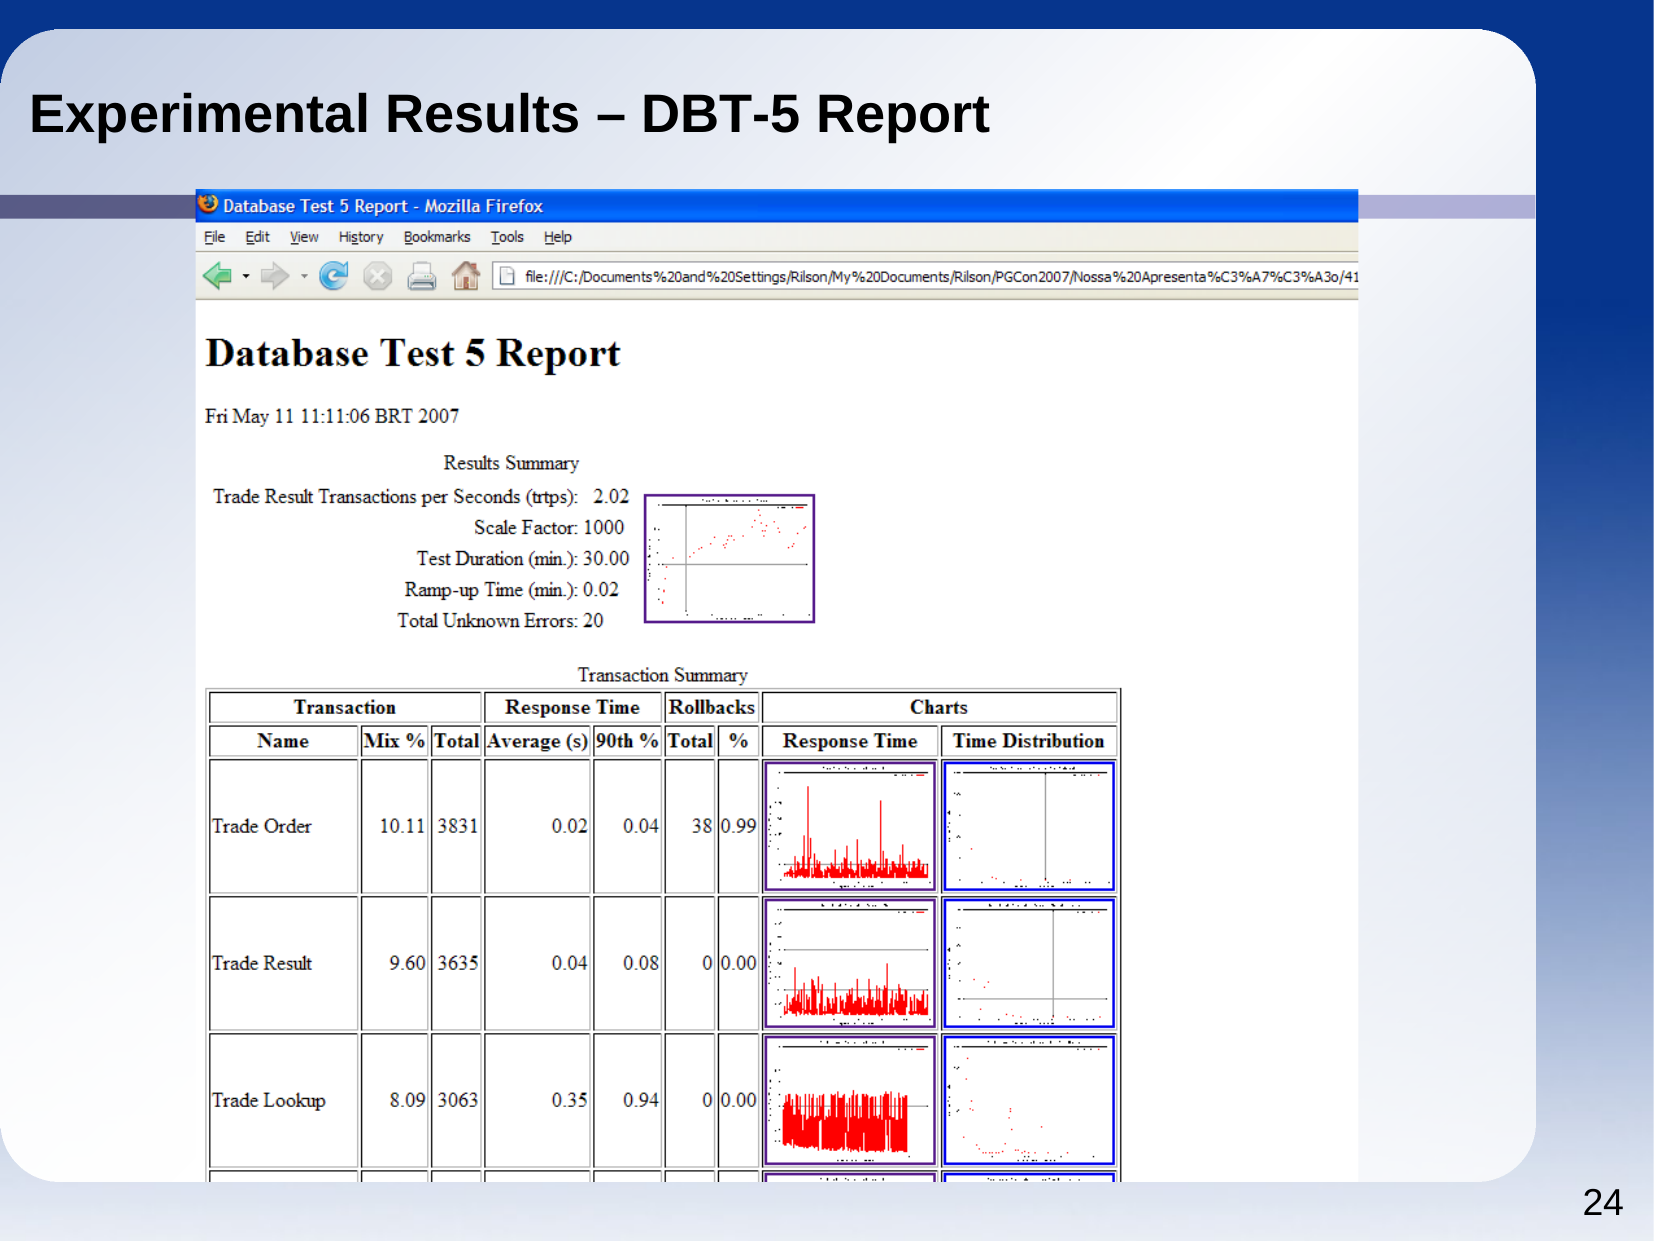

# Experimental Results – DBT-5 Report
24